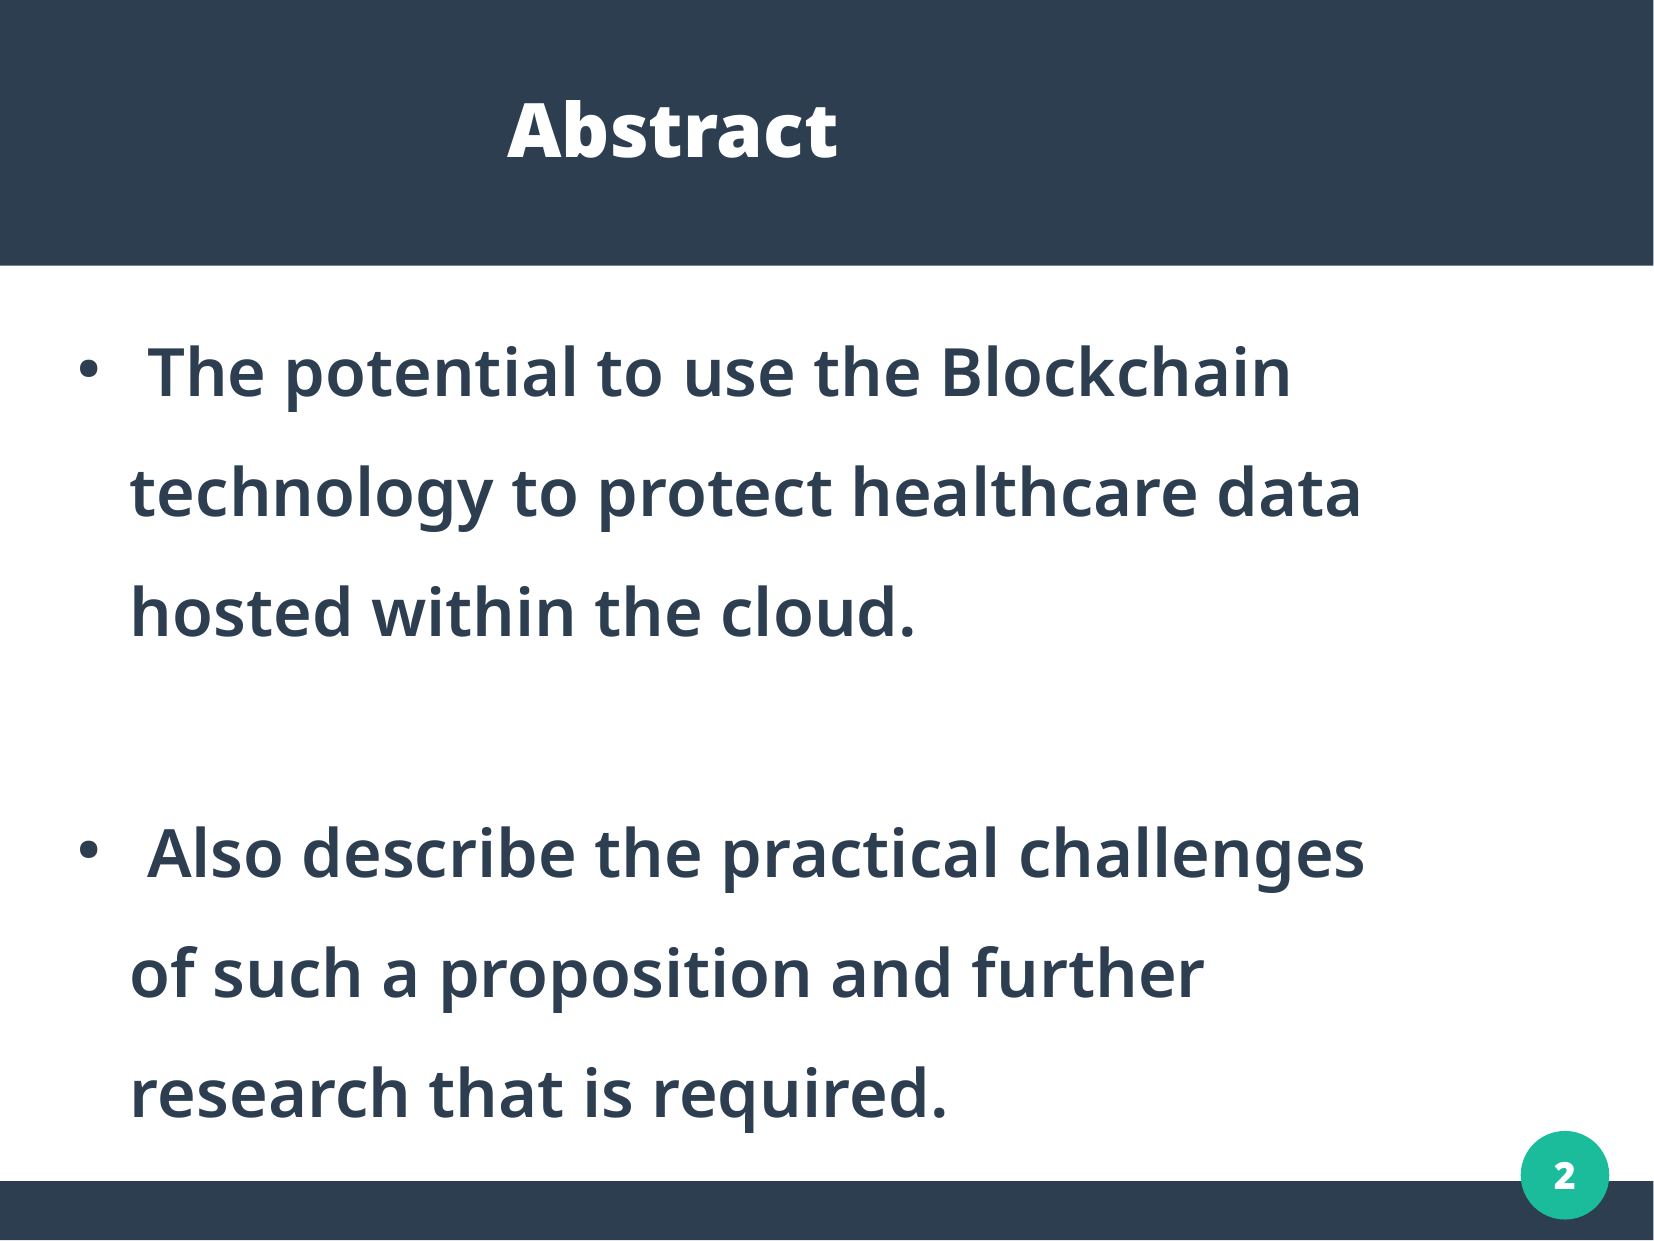

# Abstract
 The potential to use the Blockchain
technology to protect healthcare data
hosted within the cloud.
 Also describe the practical challenges
of such a proposition and further
research that is required.
2